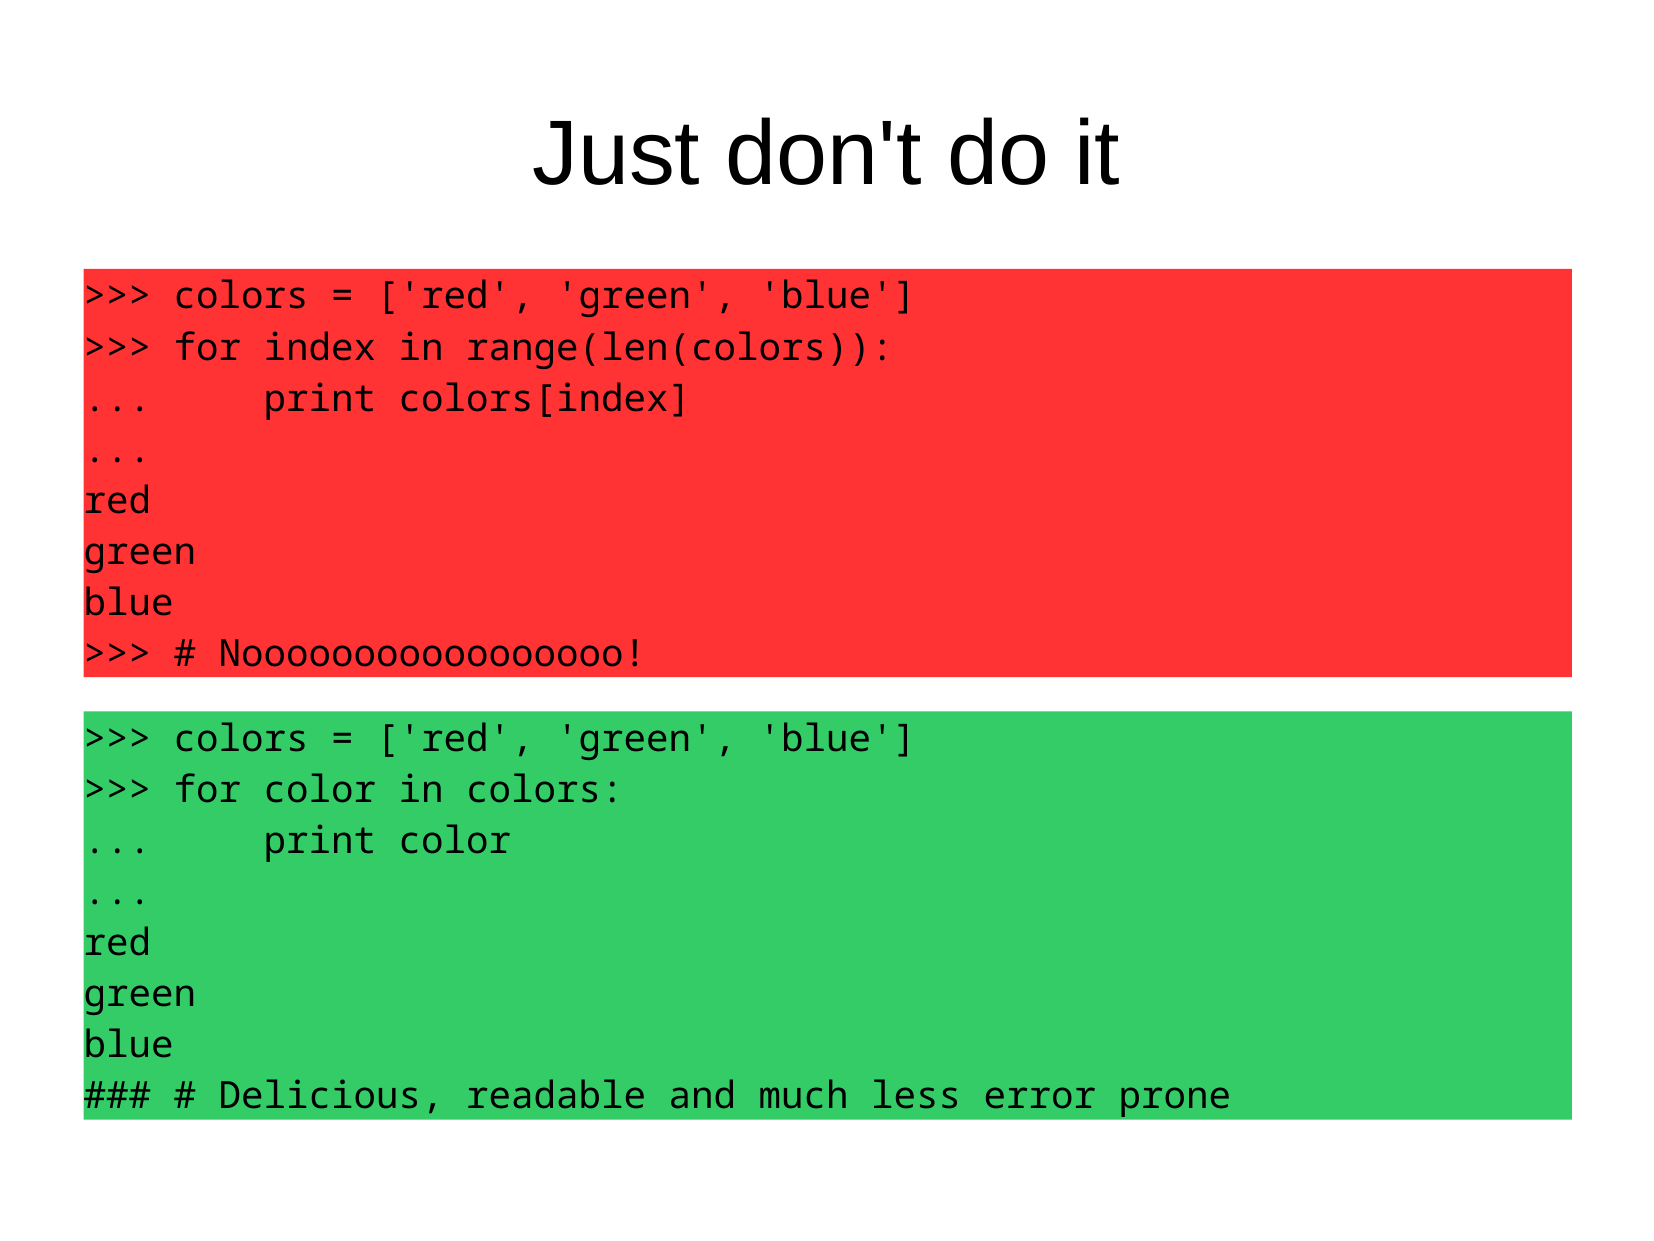

# Just don't do it
>>> colors = ['red', 'green', 'blue']
>>> for index in range(len(colors)):
... print colors[index]
...
red
green
blue
>>> # Nooooooooooooooooo!
>>> colors = ['red', 'green', 'blue']
>>> for color in colors:
... print color
...
red
green
blue
### # Delicious, readable and much less error prone